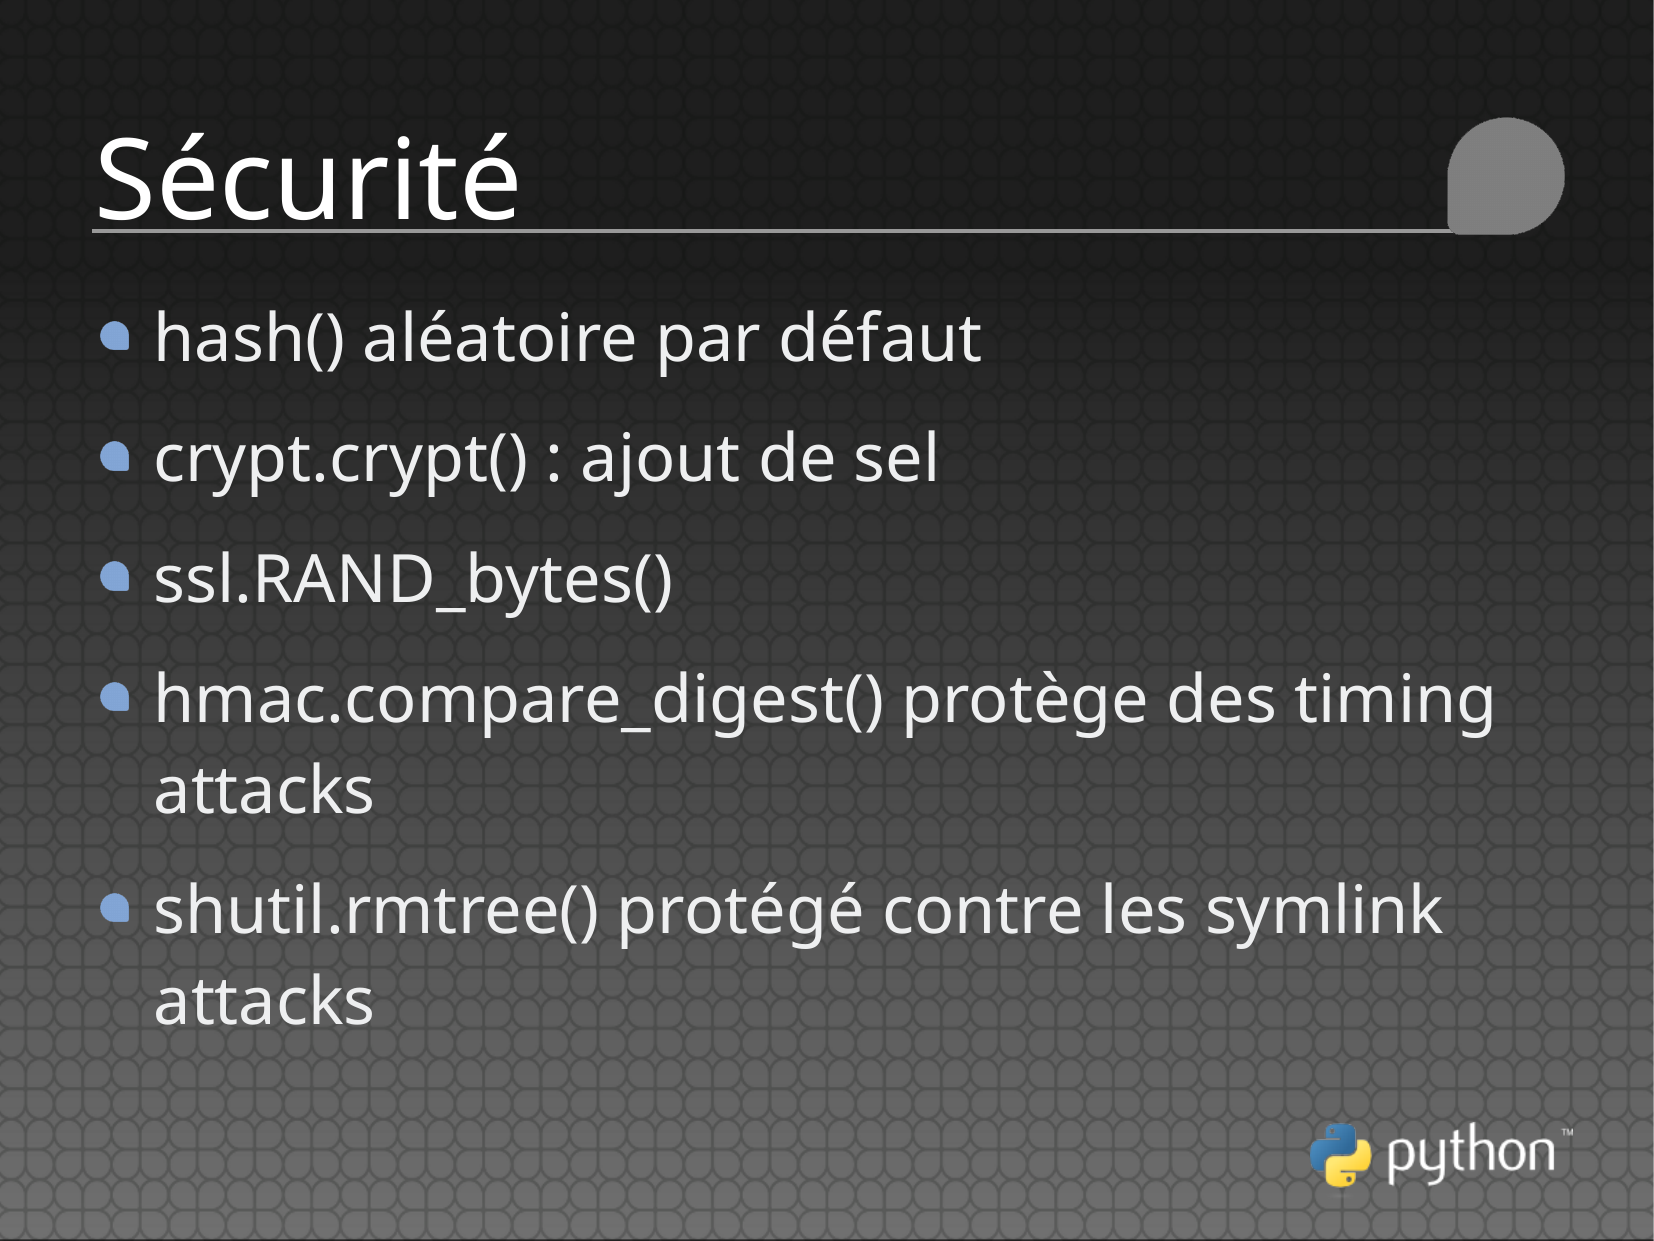

Sécurité
# hash() aléatoire par défaut
crypt.crypt() : ajout de sel
ssl.RAND_bytes()
hmac.compare_digest() protège des timing attacks
shutil.rmtree() protégé contre les symlink attacks